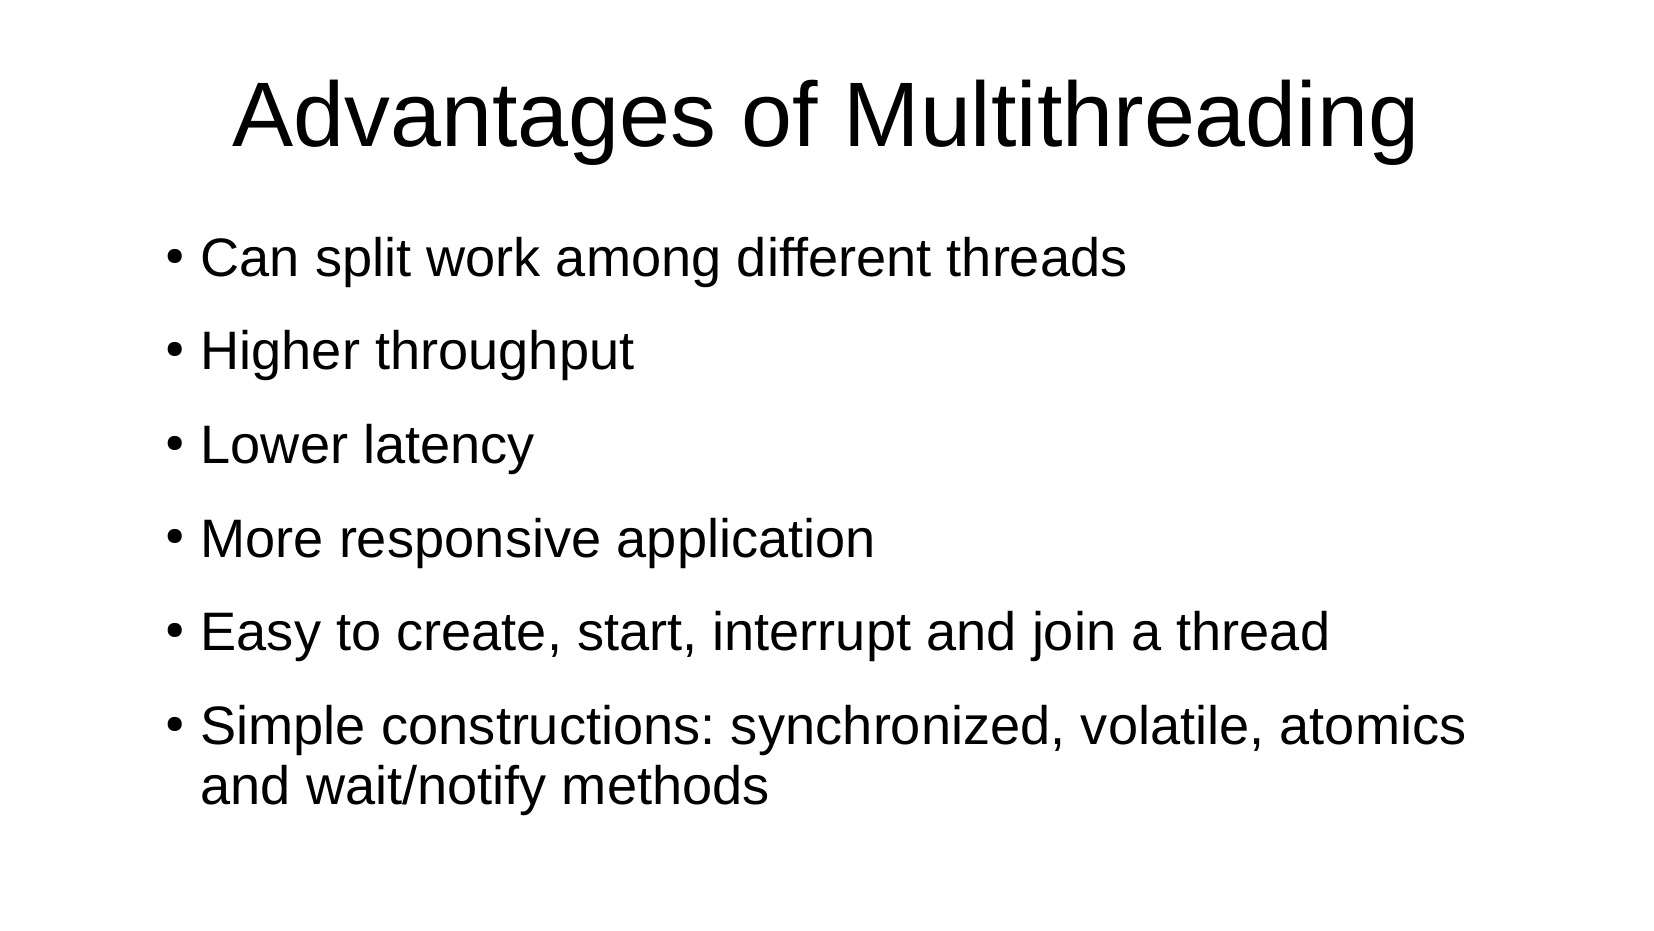

# Advantages of Multithreading
Can split work among different threads
Higher throughput
Lower latency
More responsive application
Easy to create, start, interrupt and join a thread
Simple constructions: synchronized, volatile, atomics and wait/notify methods